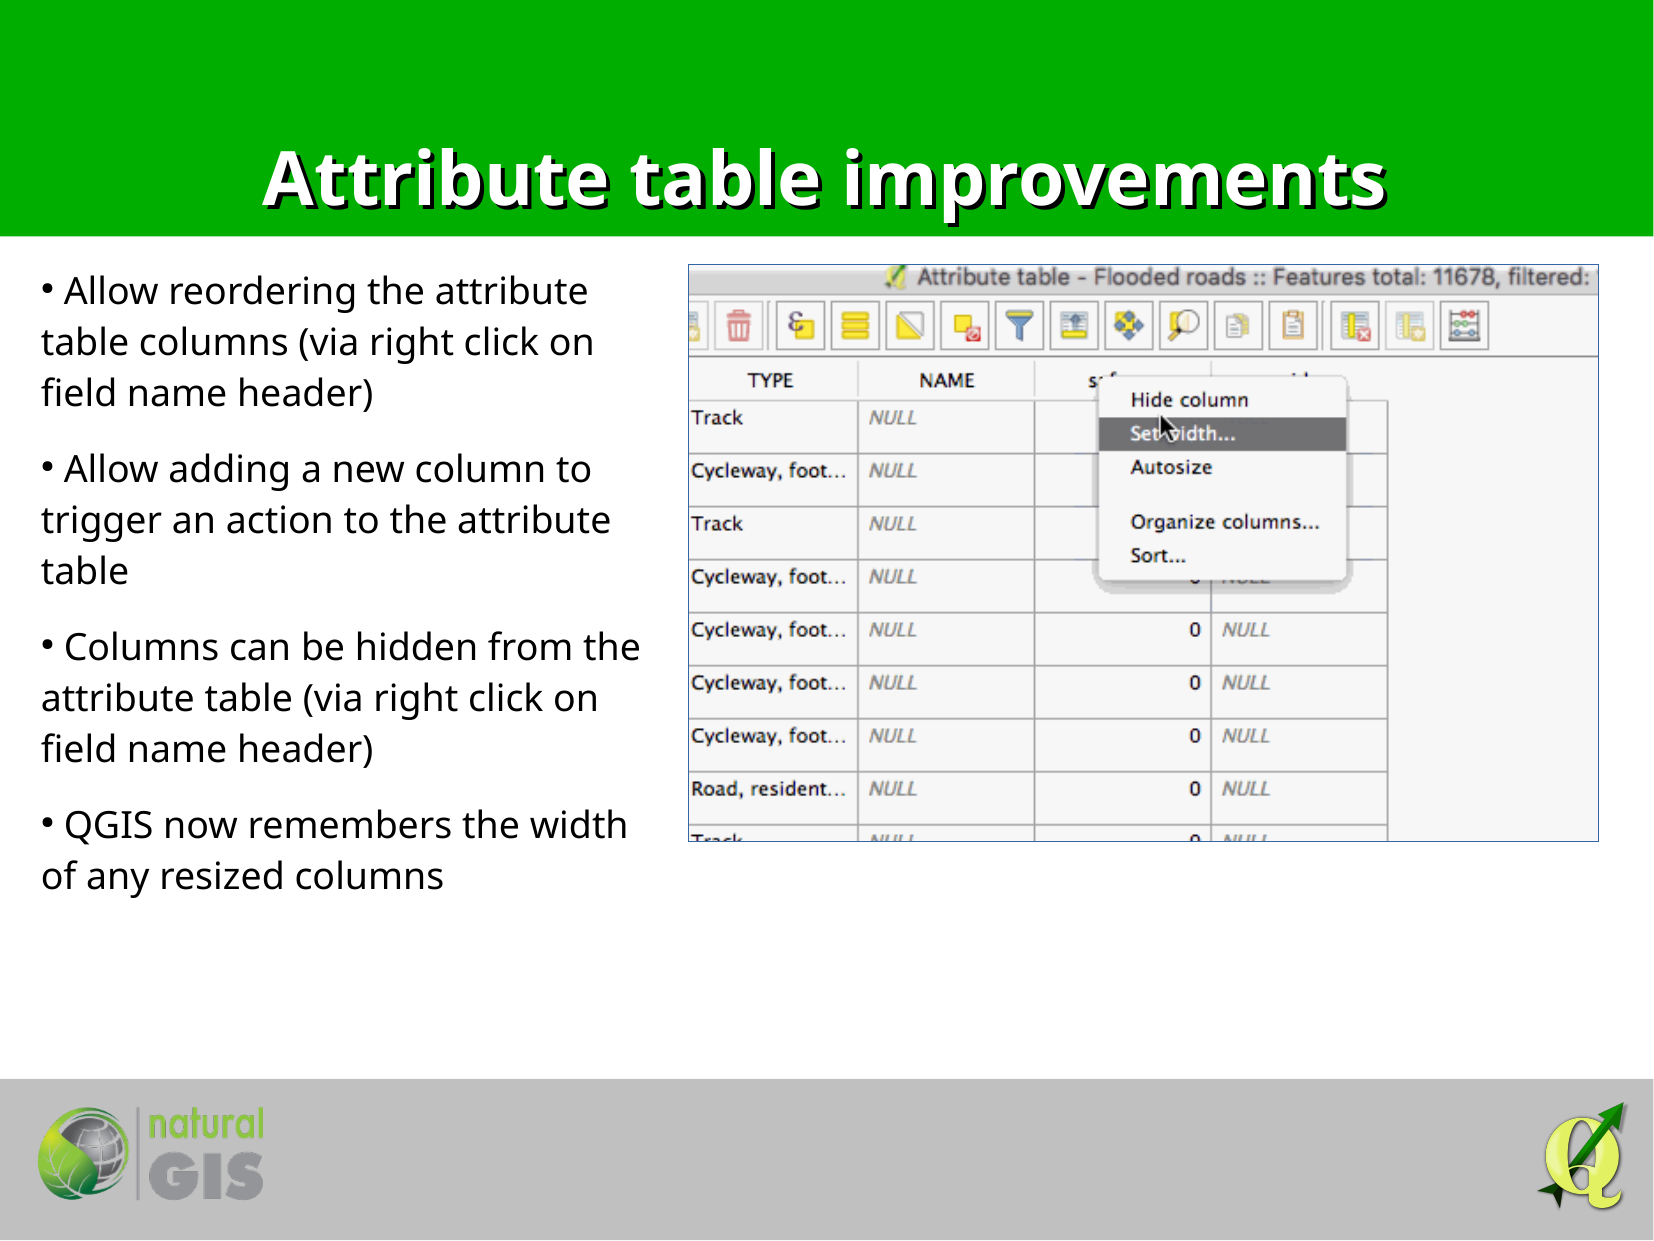

Attribute table improvements
 Allow reordering the attribute table columns (via right click on field name header)
 Allow adding a new column to trigger an action to the attribute table
 Columns can be hidden from the attribute table (via right click on field name header)
 QGIS now remembers the width of any resized columns